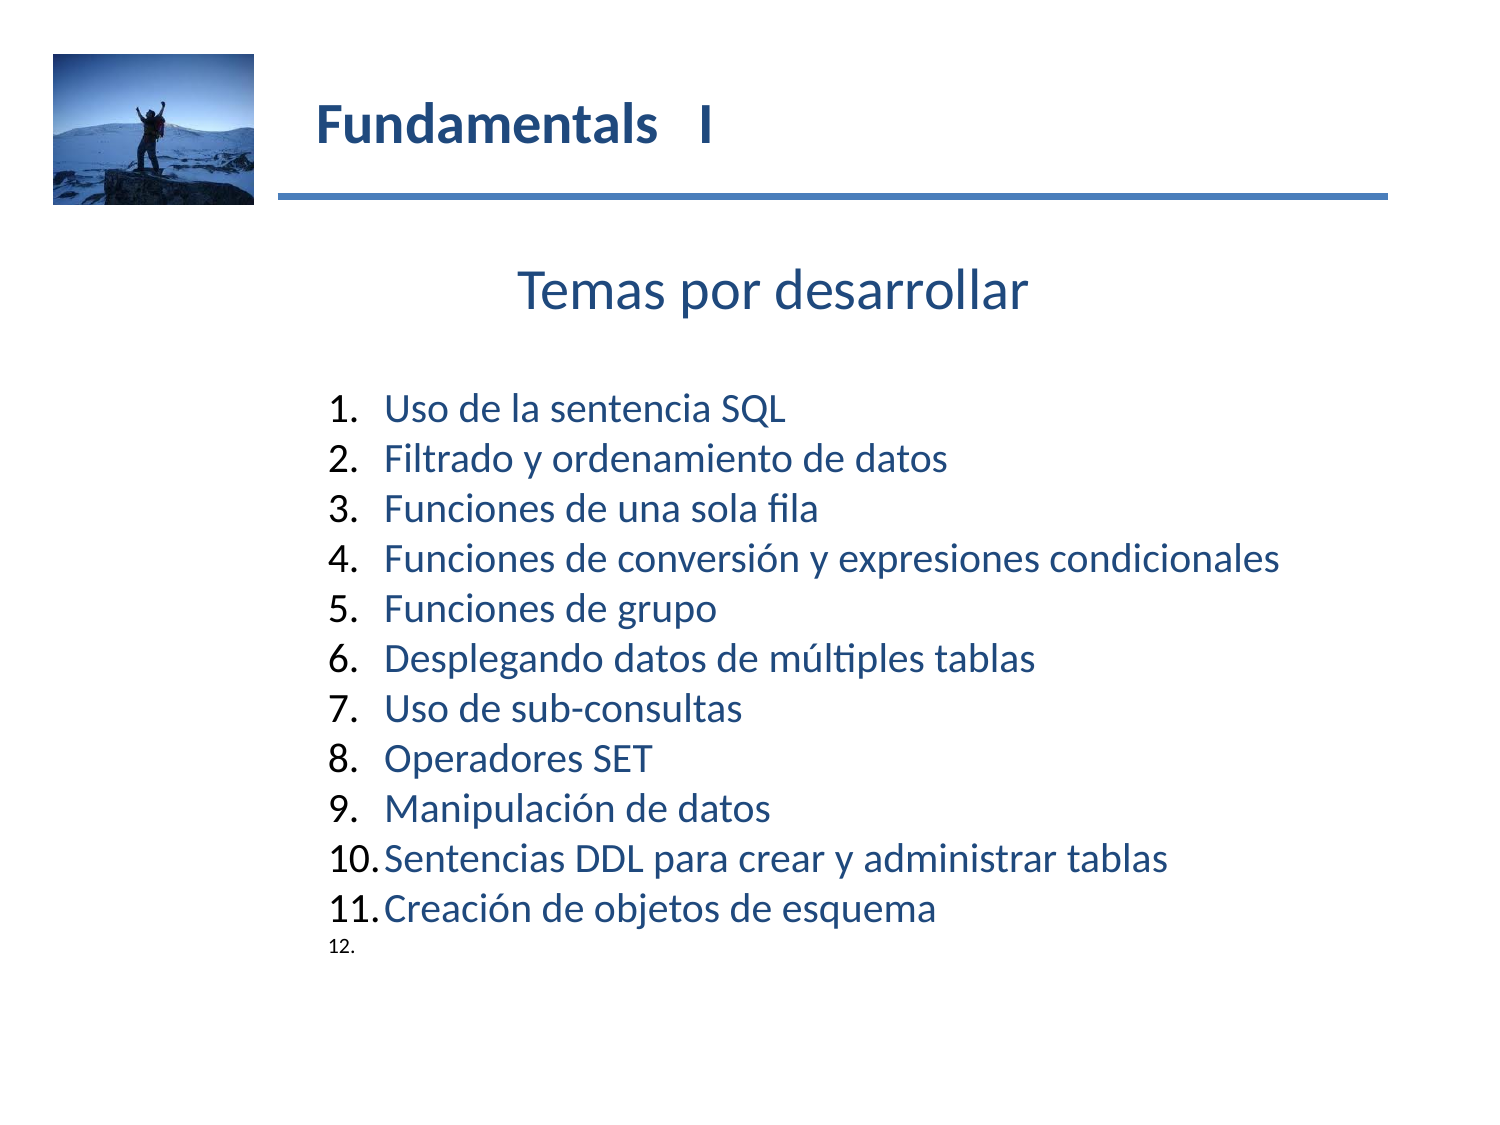

Fundamentals I
Temas por desarrollar
Uso de la sentencia SQL
Filtrado y ordenamiento de datos
Funciones de una sola fila
Funciones de conversión y expresiones condicionales
Funciones de grupo
Desplegando datos de múltiples tablas
Uso de sub-consultas
Operadores SET
Manipulación de datos
Sentencias DDL para crear y administrar tablas
Creación de objetos de esquema